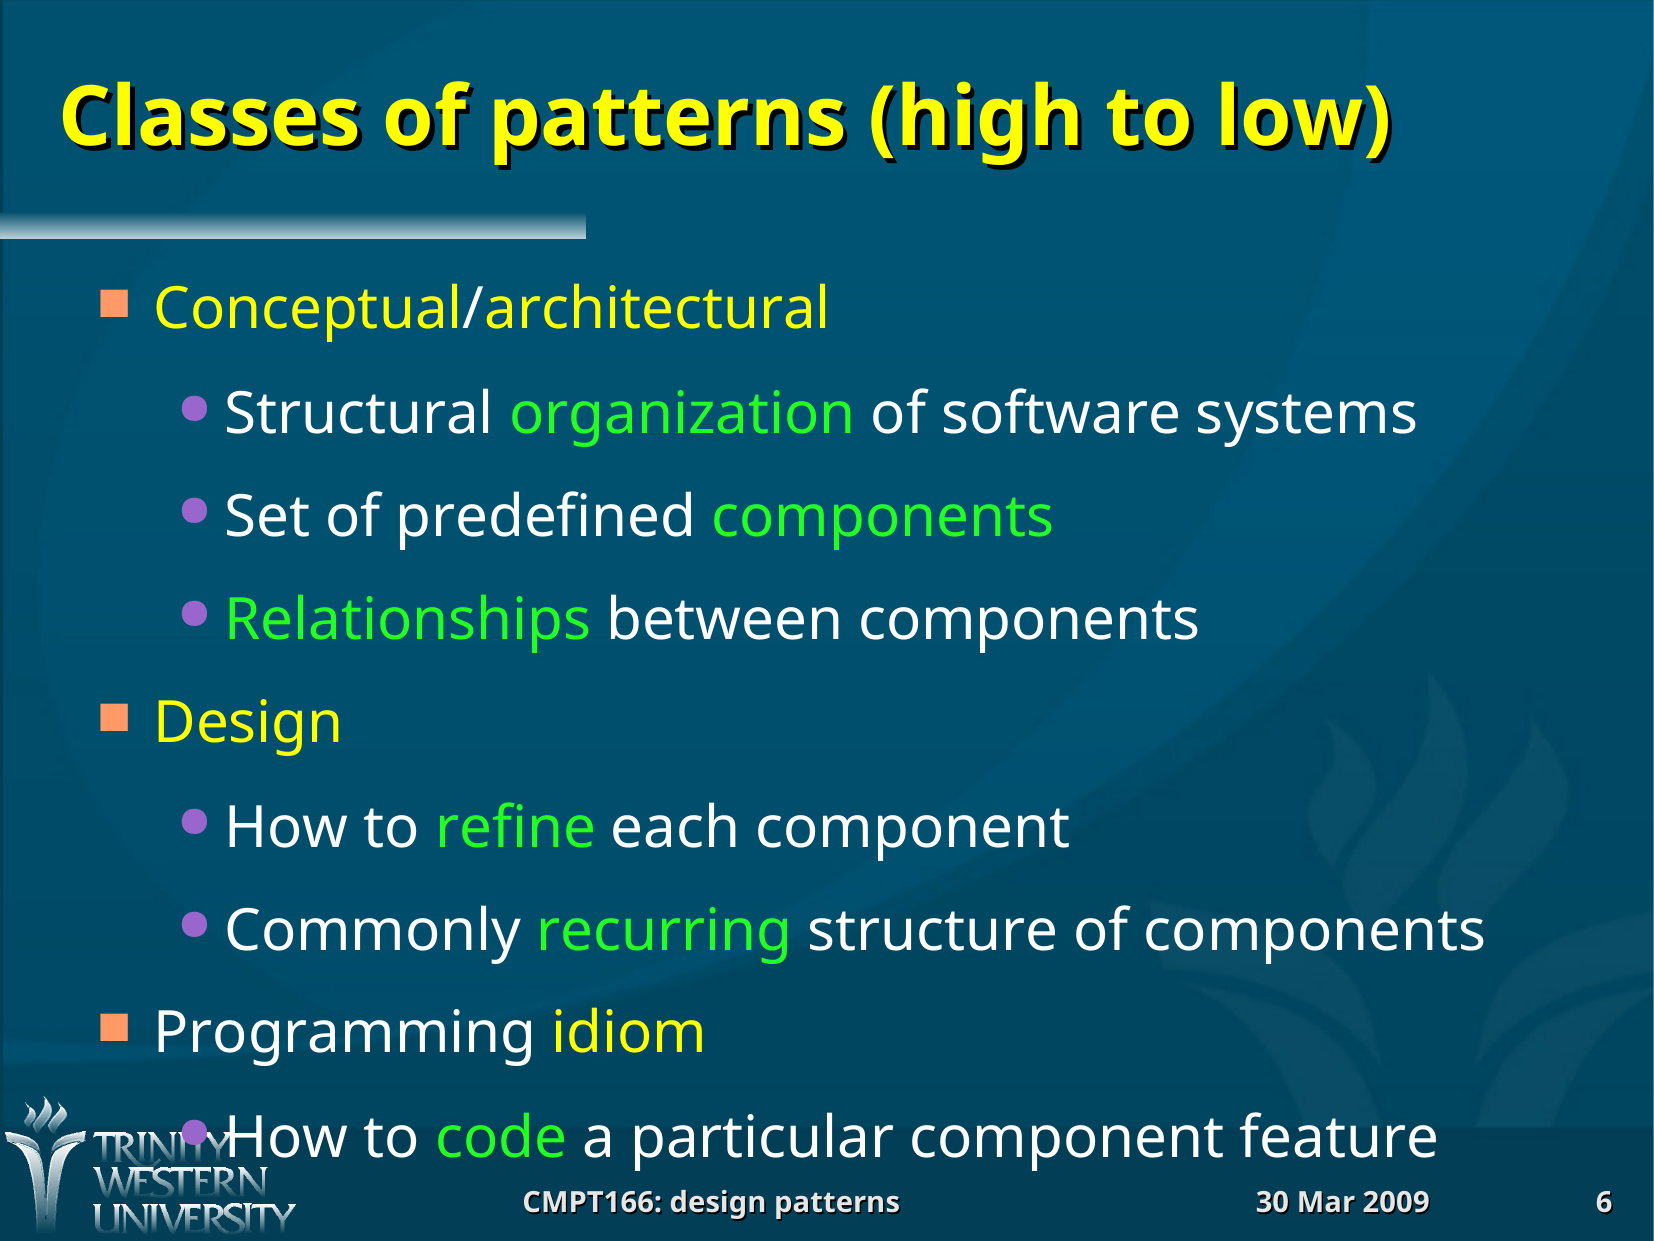

# Classes of patterns (high to low)
Conceptual/architectural
Structural organization of software systems
Set of predefined components
Relationships between components
Design
How to refine each component
Commonly recurring structure of components
Programming idiom
How to code a particular component feature
CMPT166: design patterns
30 Mar 2009
6